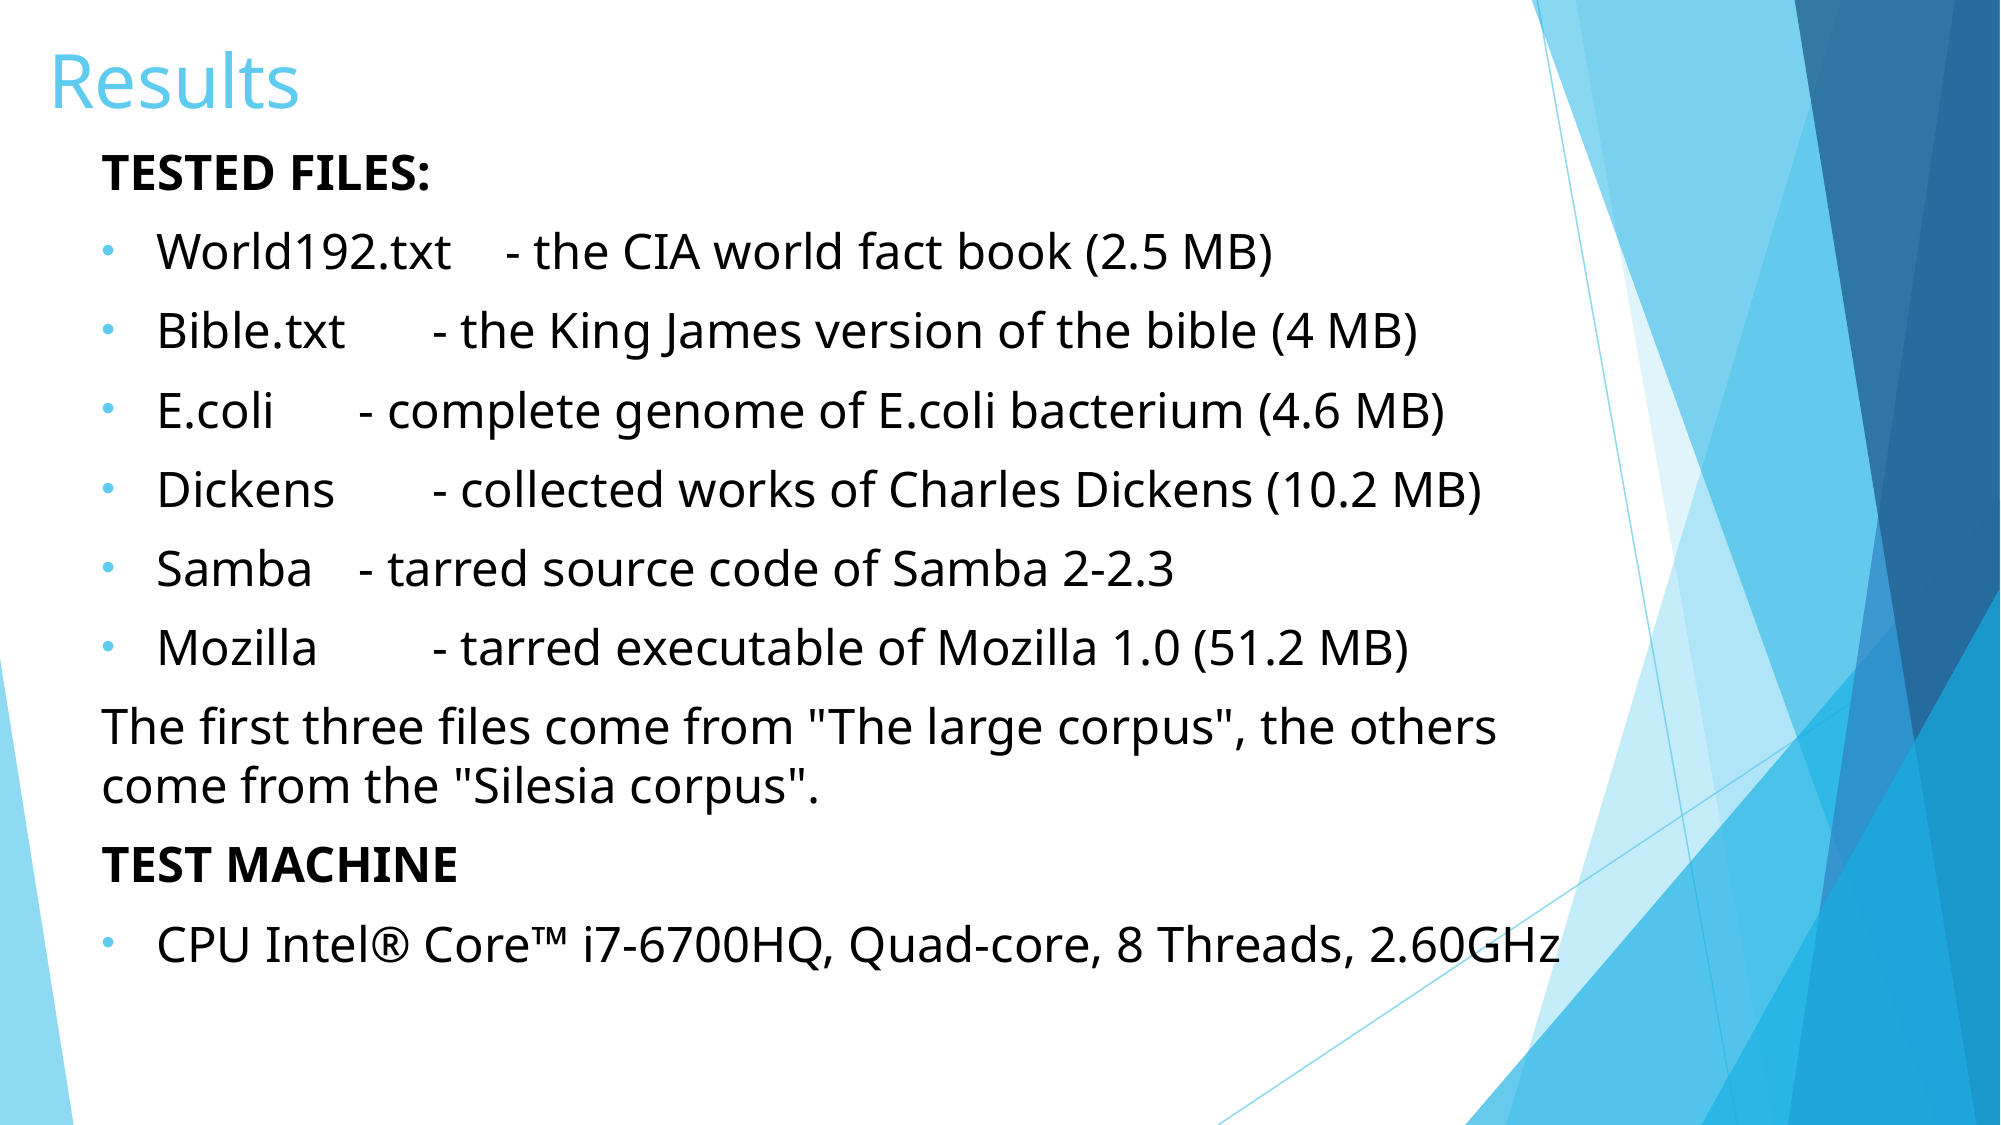

# Results
TESTED FILES:
World192.txt	- the CIA world fact book (2.5 MB)
Bible.txt 		- the King James version of the bible (4 MB)
E.coli	 		- complete genome of E.coli bacterium (4.6 MB)
Dickens 		- collected works of Charles Dickens (10.2 MB)
Samba			- tarred source code of Samba 2-2.3
Mozilla	 		- tarred executable of Mozilla 1.0 (51.2 MB)
The first three files come from "The large corpus", the others come from the "Silesia corpus".
TEST MACHINE
CPU Intel® Core™ i7-6700HQ, Quad-core, 8 Threads, 2.60GHz